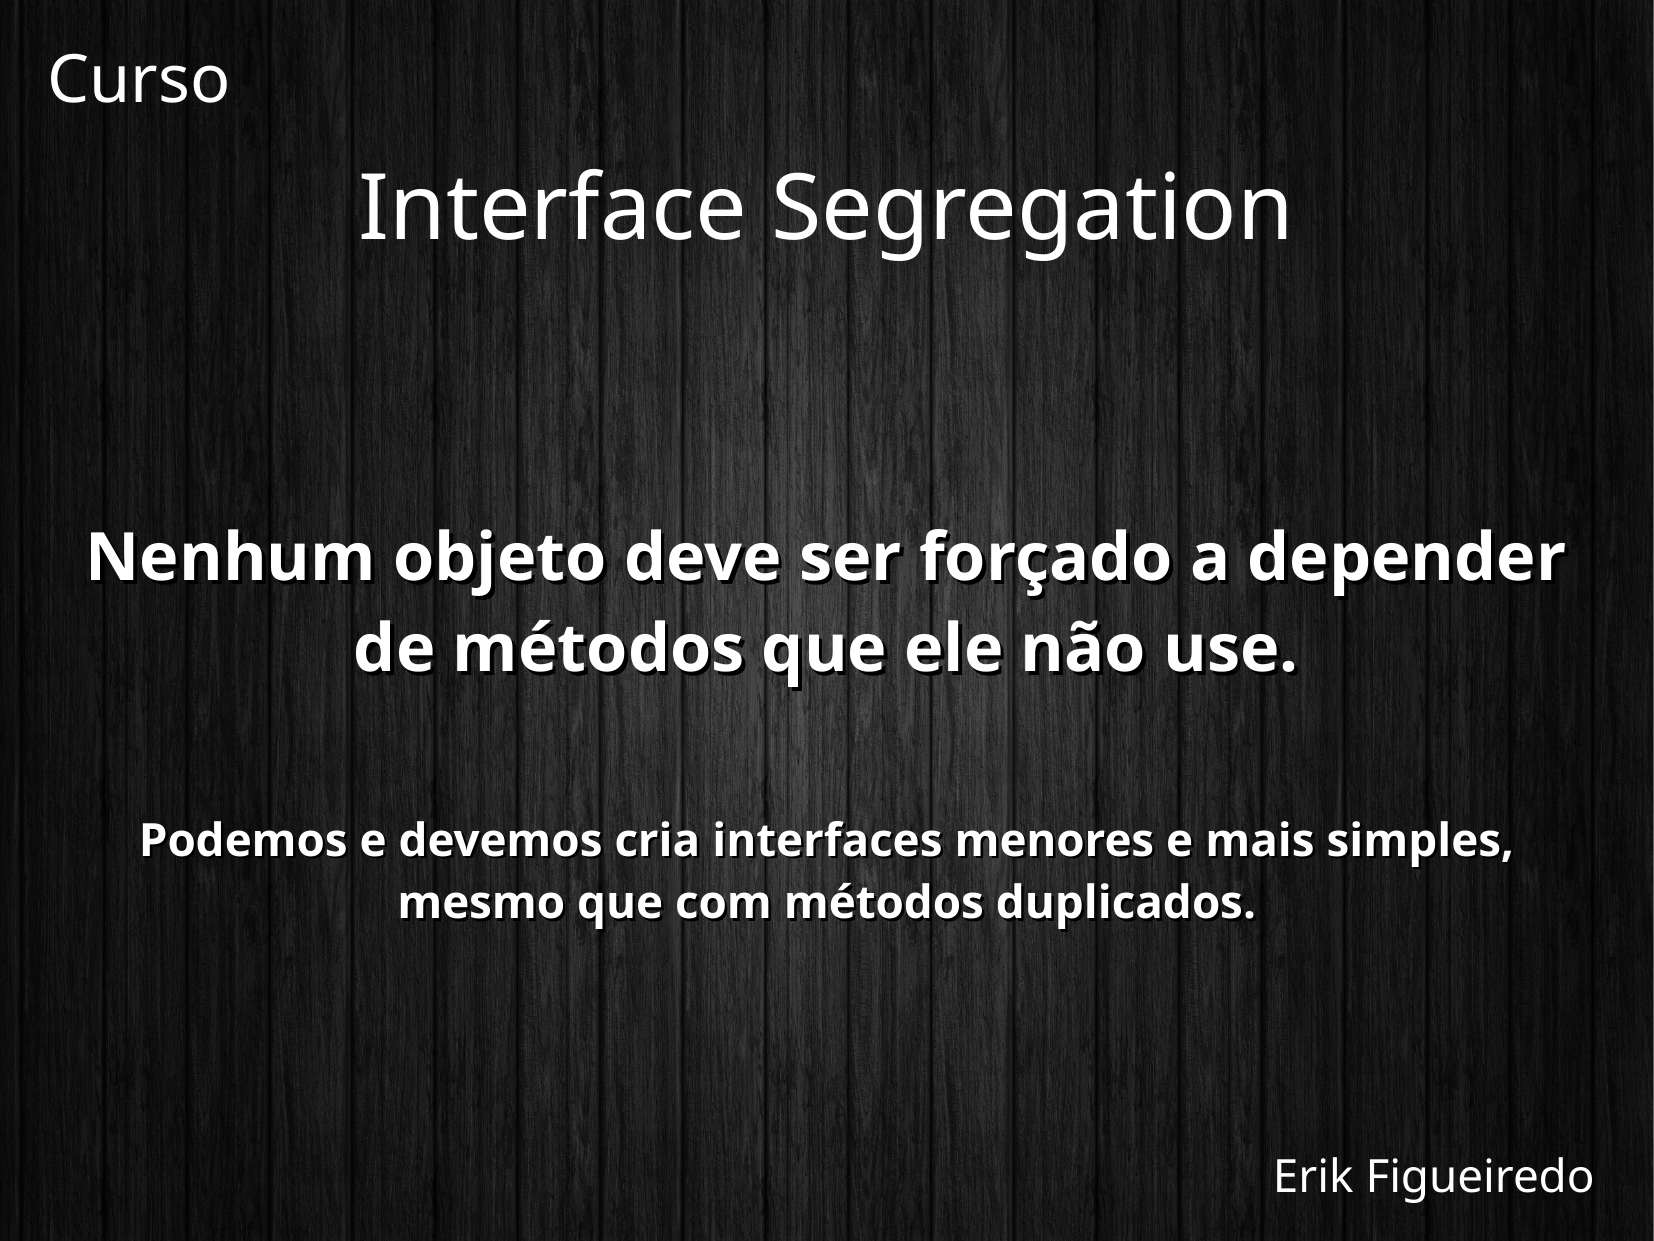

Curso
# Interface Segregation
Nenhum objeto deve ser forçado a depender de métodos que ele não use.
Podemos e devemos cria interfaces menores e mais simples, mesmo que com métodos duplicados.
Erik Figueiredo